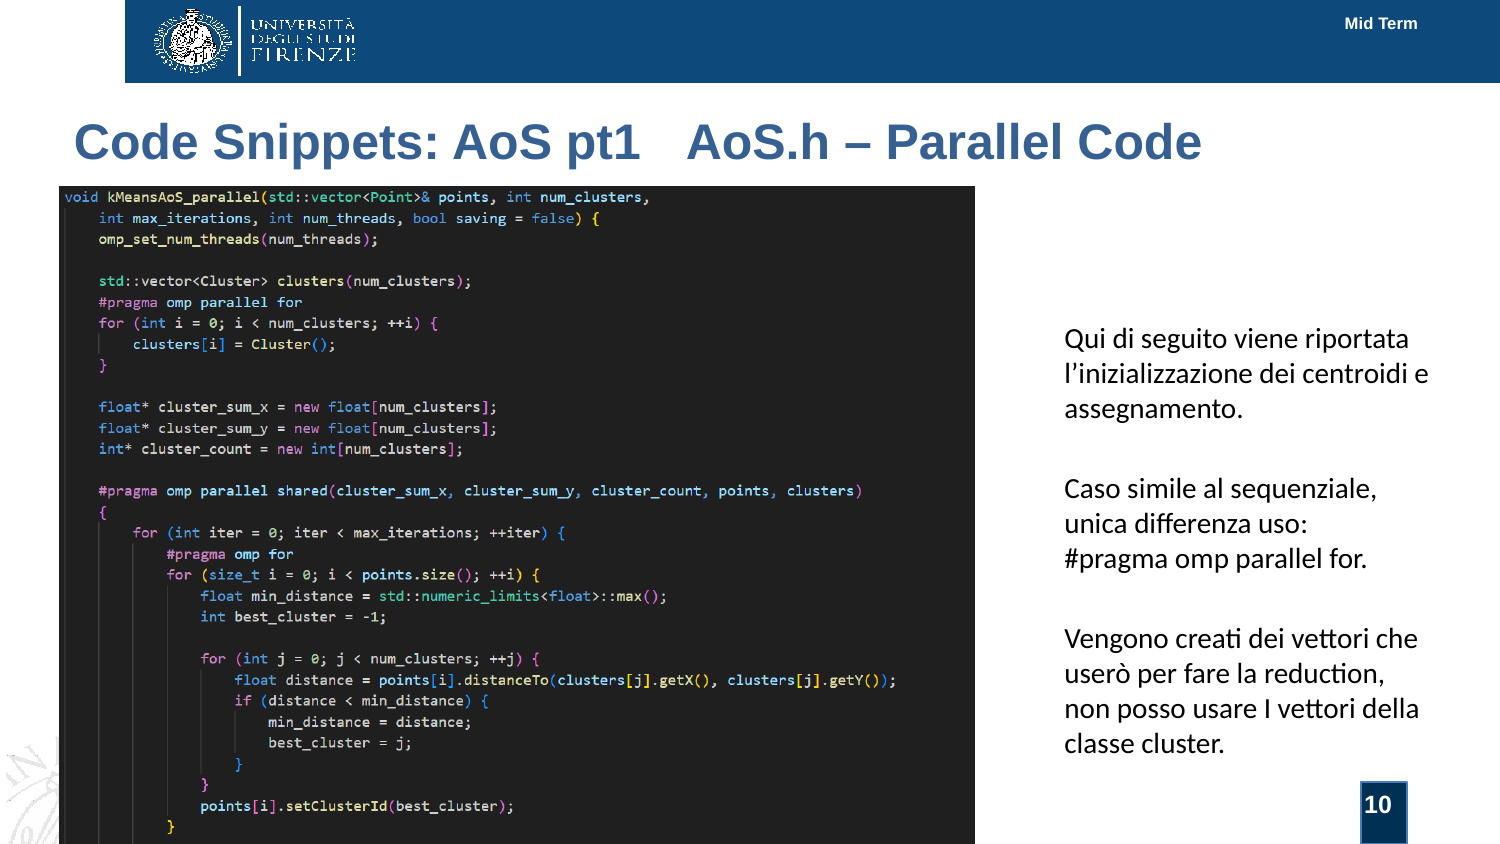

Mid Term
Code Snippets: AoS pt1	 AoS.h – Parallel Code
Qui di seguito viene riportata l’inizializzazione dei centroidi e assegnamento.
Caso simile al sequenziale, unica differenza uso:
#pragma omp parallel for.
Vengono creati dei vettori che userò per fare la reduction, non posso usare I vettori della classe cluster.